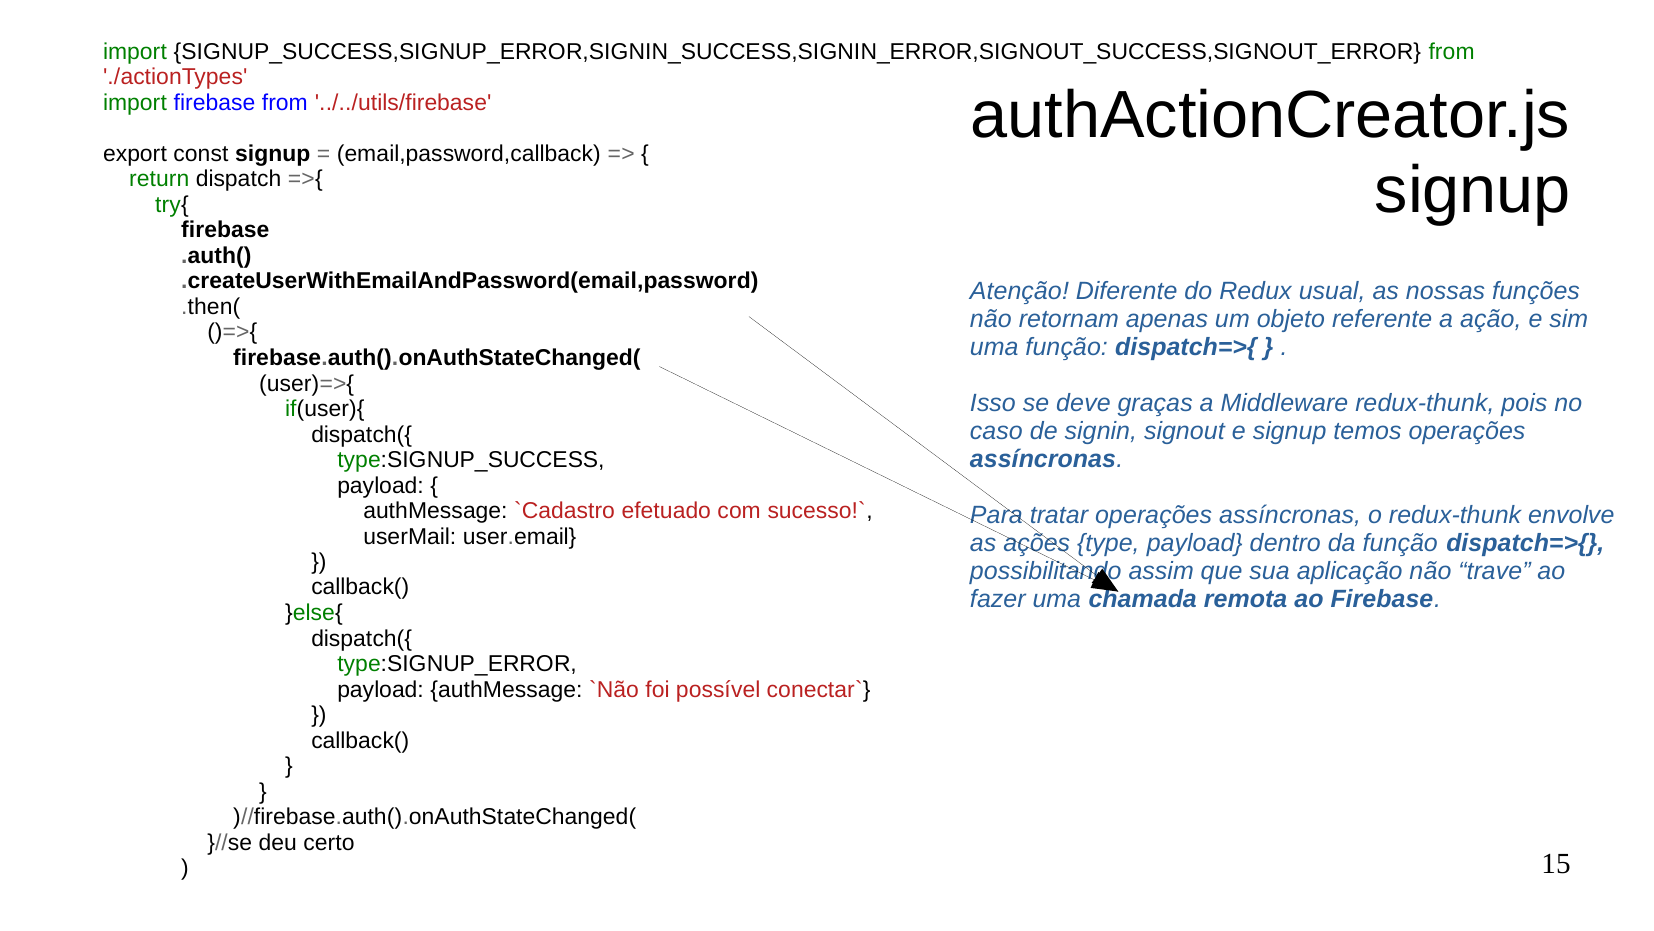

# authActionCreator.js signup
import {SIGNUP_SUCCESS,SIGNUP_ERROR,SIGNIN_SUCCESS,SIGNIN_ERROR,SIGNOUT_SUCCESS,SIGNOUT_ERROR} from './actionTypes'
import firebase from '../../utils/firebase'
export const signup = (email,password,callback) => {
 return dispatch =>{
 try{
 firebase
 .auth()
 .createUserWithEmailAndPassword(email,password)
 .then(
 ()=>{
 firebase.auth().onAuthStateChanged(
 (user)=>{
 if(user){
 dispatch({
 type:SIGNUP_SUCCESS,
 payload: {
 authMessage: `Cadastro efetuado com sucesso!`,
 userMail: user.email}
 })
 callback()
 }else{
 dispatch({
 type:SIGNUP_ERROR,
 payload: {authMessage: `Não foi possível conectar`}
 })
 callback()
 }
 }
 )//firebase.auth().onAuthStateChanged(
 }//se deu certo
 )
Atenção! Diferente do Redux usual, as nossas funções
não retornam apenas um objeto referente a ação, e sim
uma função: dispatch=>{ } .
Isso se deve graças a Middleware redux-thunk, pois no
caso de signin, signout e signup temos operações
assíncronas.
Para tratar operações assíncronas, o redux-thunk envolve
as ações {type, payload} dentro da função dispatch=>{},
possibilitando assim que sua aplicação não “trave” ao
fazer uma chamada remota ao Firebase.
15